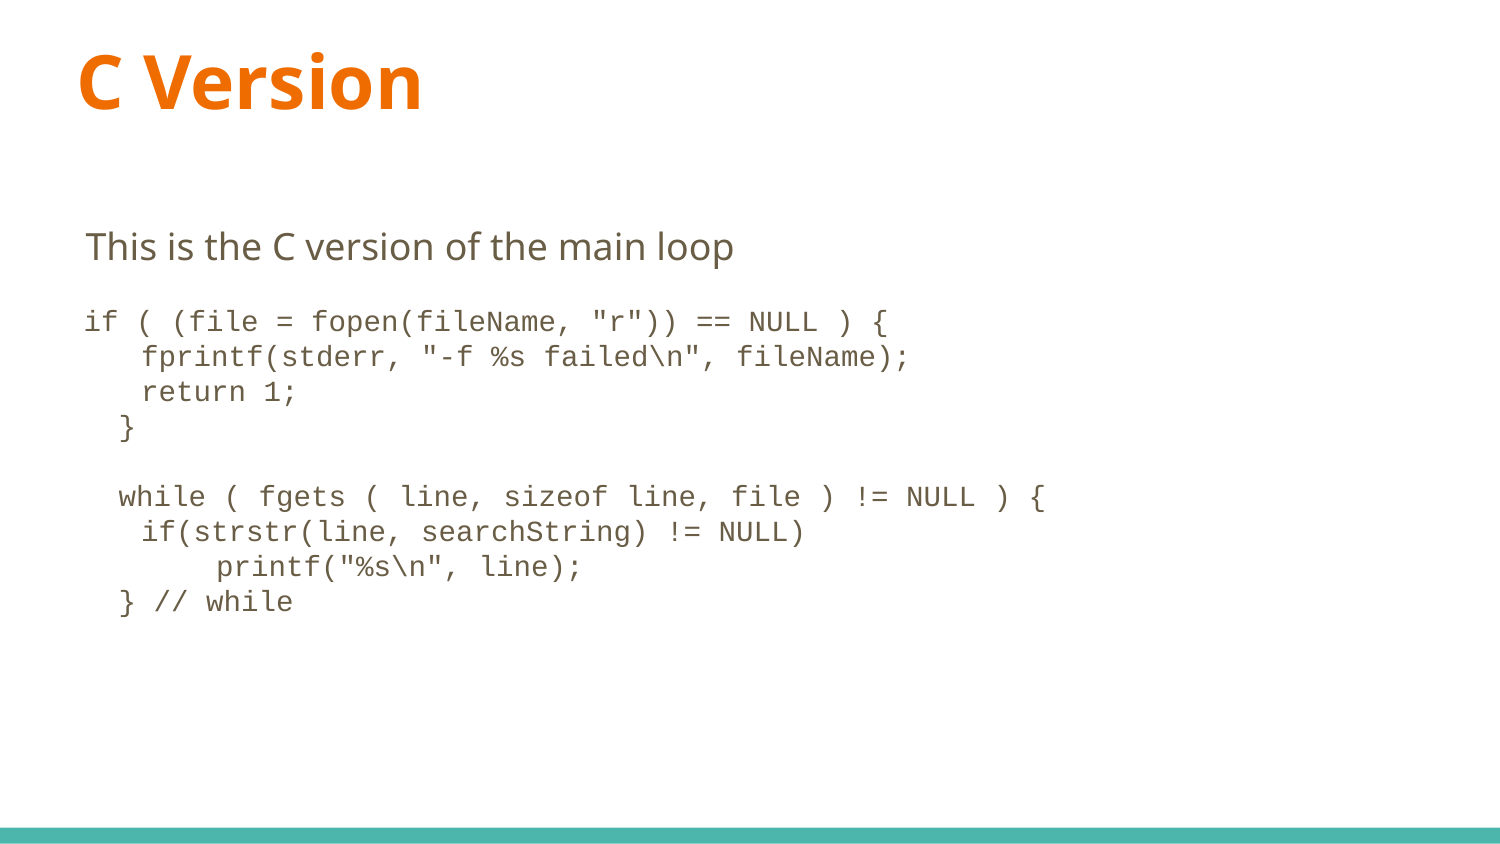

# C Version
 This is the C version of the main loop
 if ( (file = fopen(fileName, "r")) == NULL ) {
 	fprintf(stderr, "-f %s failed\n", fileName);
 	return 1;
 }
 while ( fgets ( line, sizeof line, file ) != NULL ) {
 	if(strstr(line, searchString) != NULL)
 	printf("%s\n", line);
 } // while